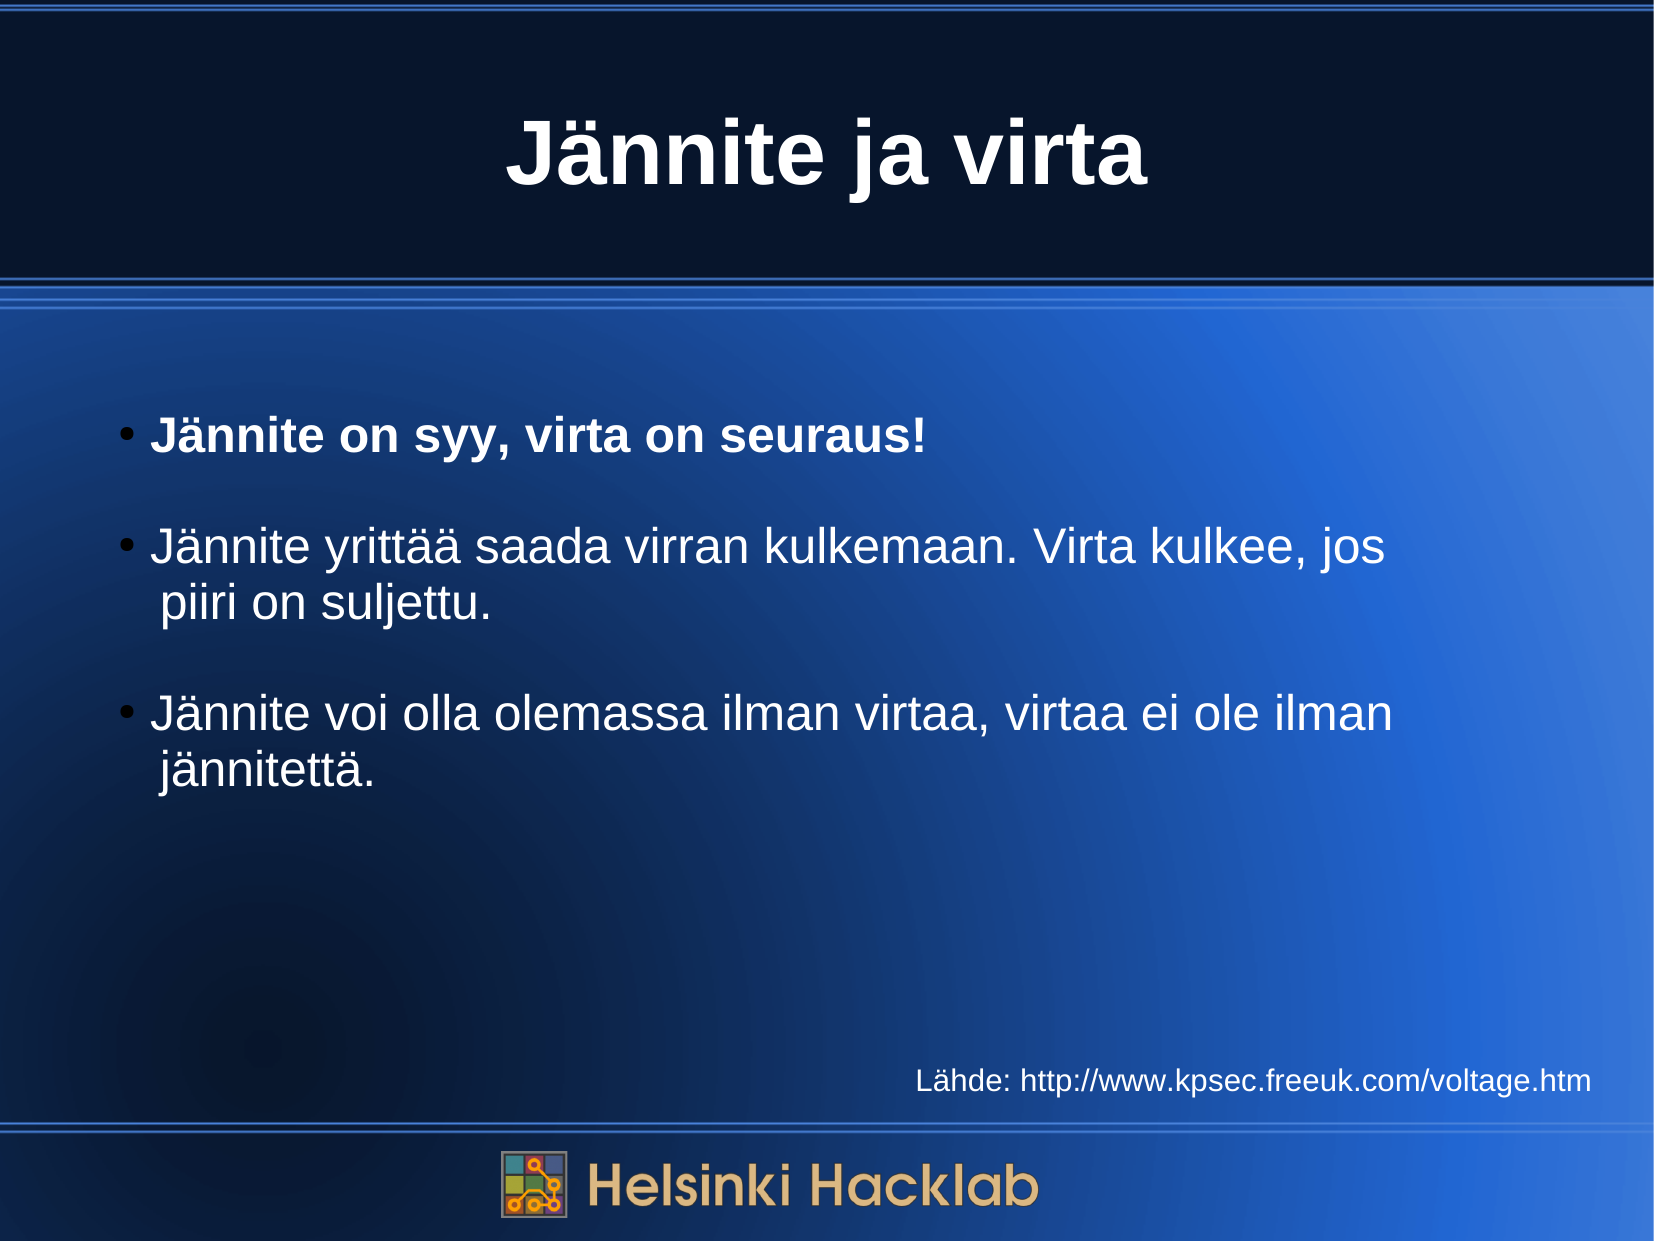

# Jännite ja virta
 Jännite on syy, virta on seuraus!
 Jännite yrittää saada virran kulkemaan. Virta kulkee, jos piiri on suljettu.
 Jännite voi olla olemassa ilman virtaa, virtaa ei ole ilman jännitettä.
Lähde: http://www.kpsec.freeuk.com/voltage.htm